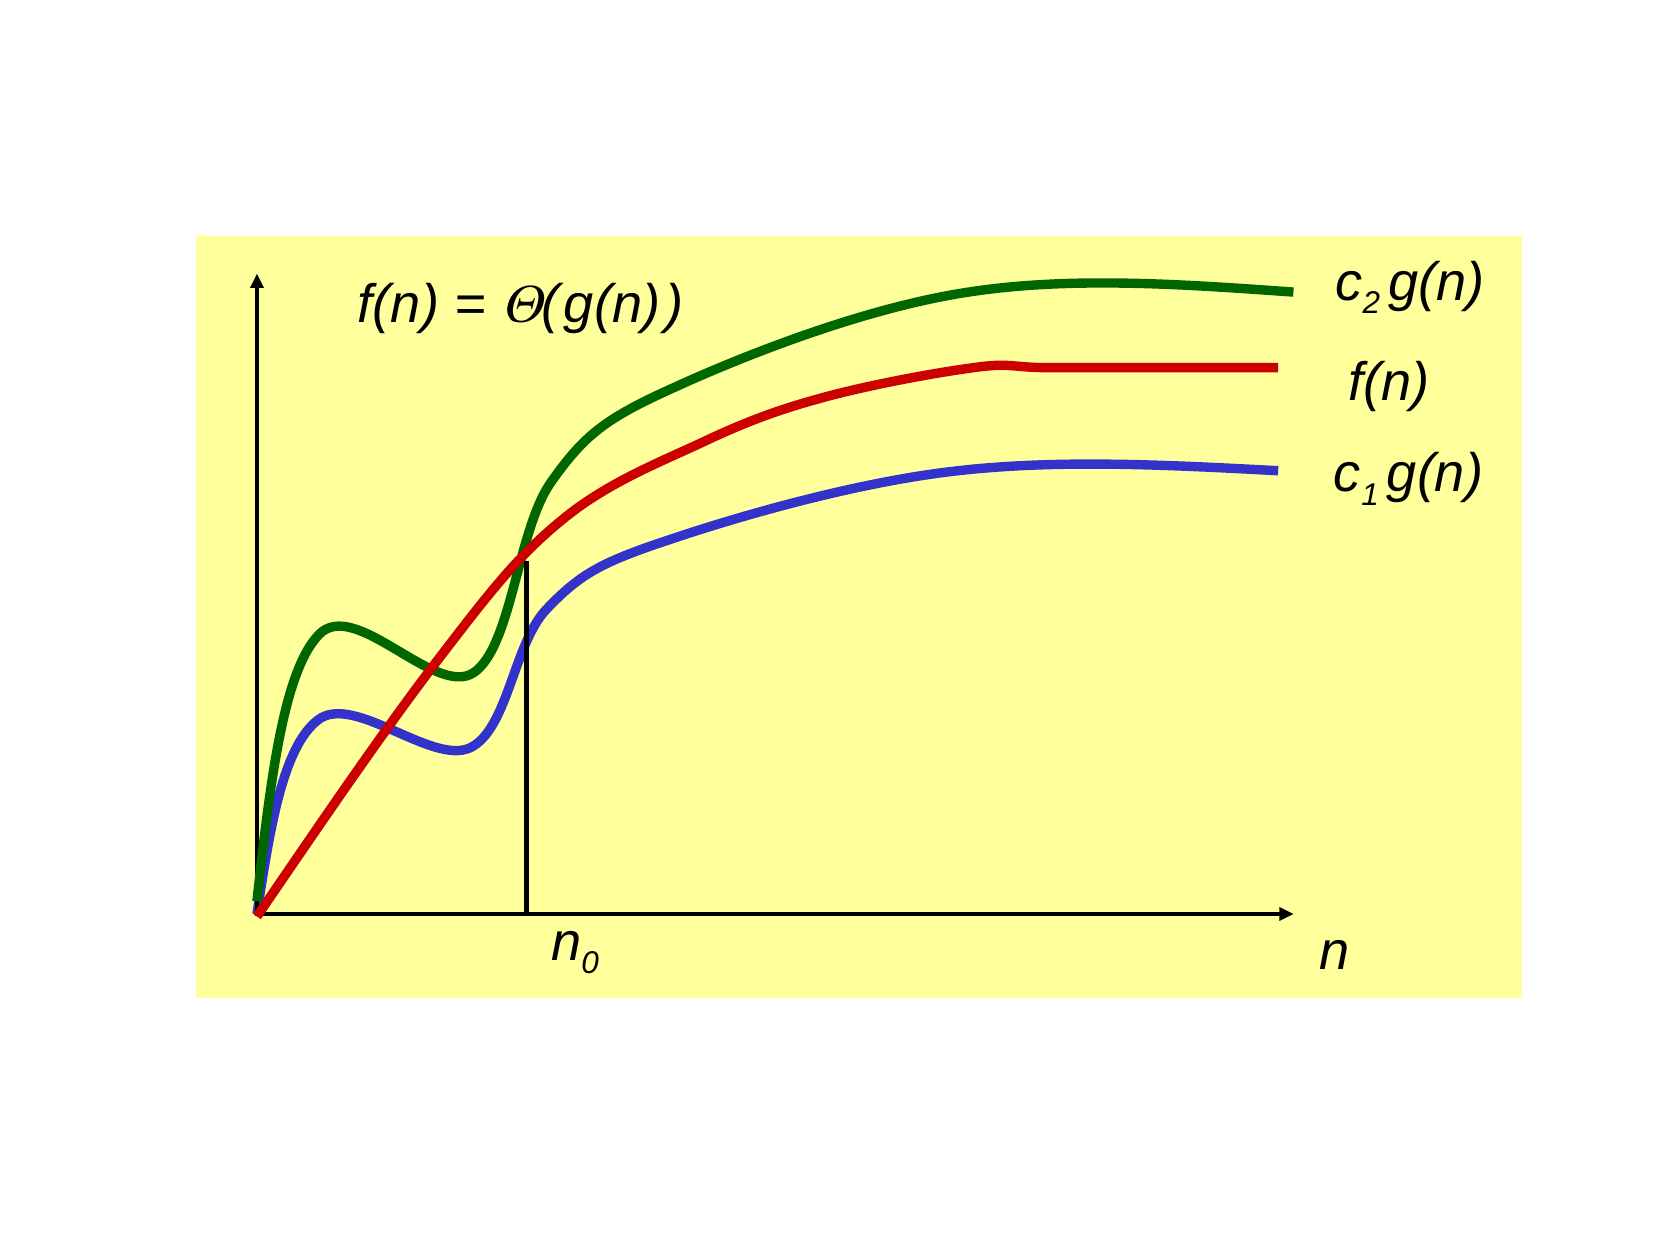

c2 g(n)
f(n) = ( g(n) )
f(n)
c1 g(n)
n0
n